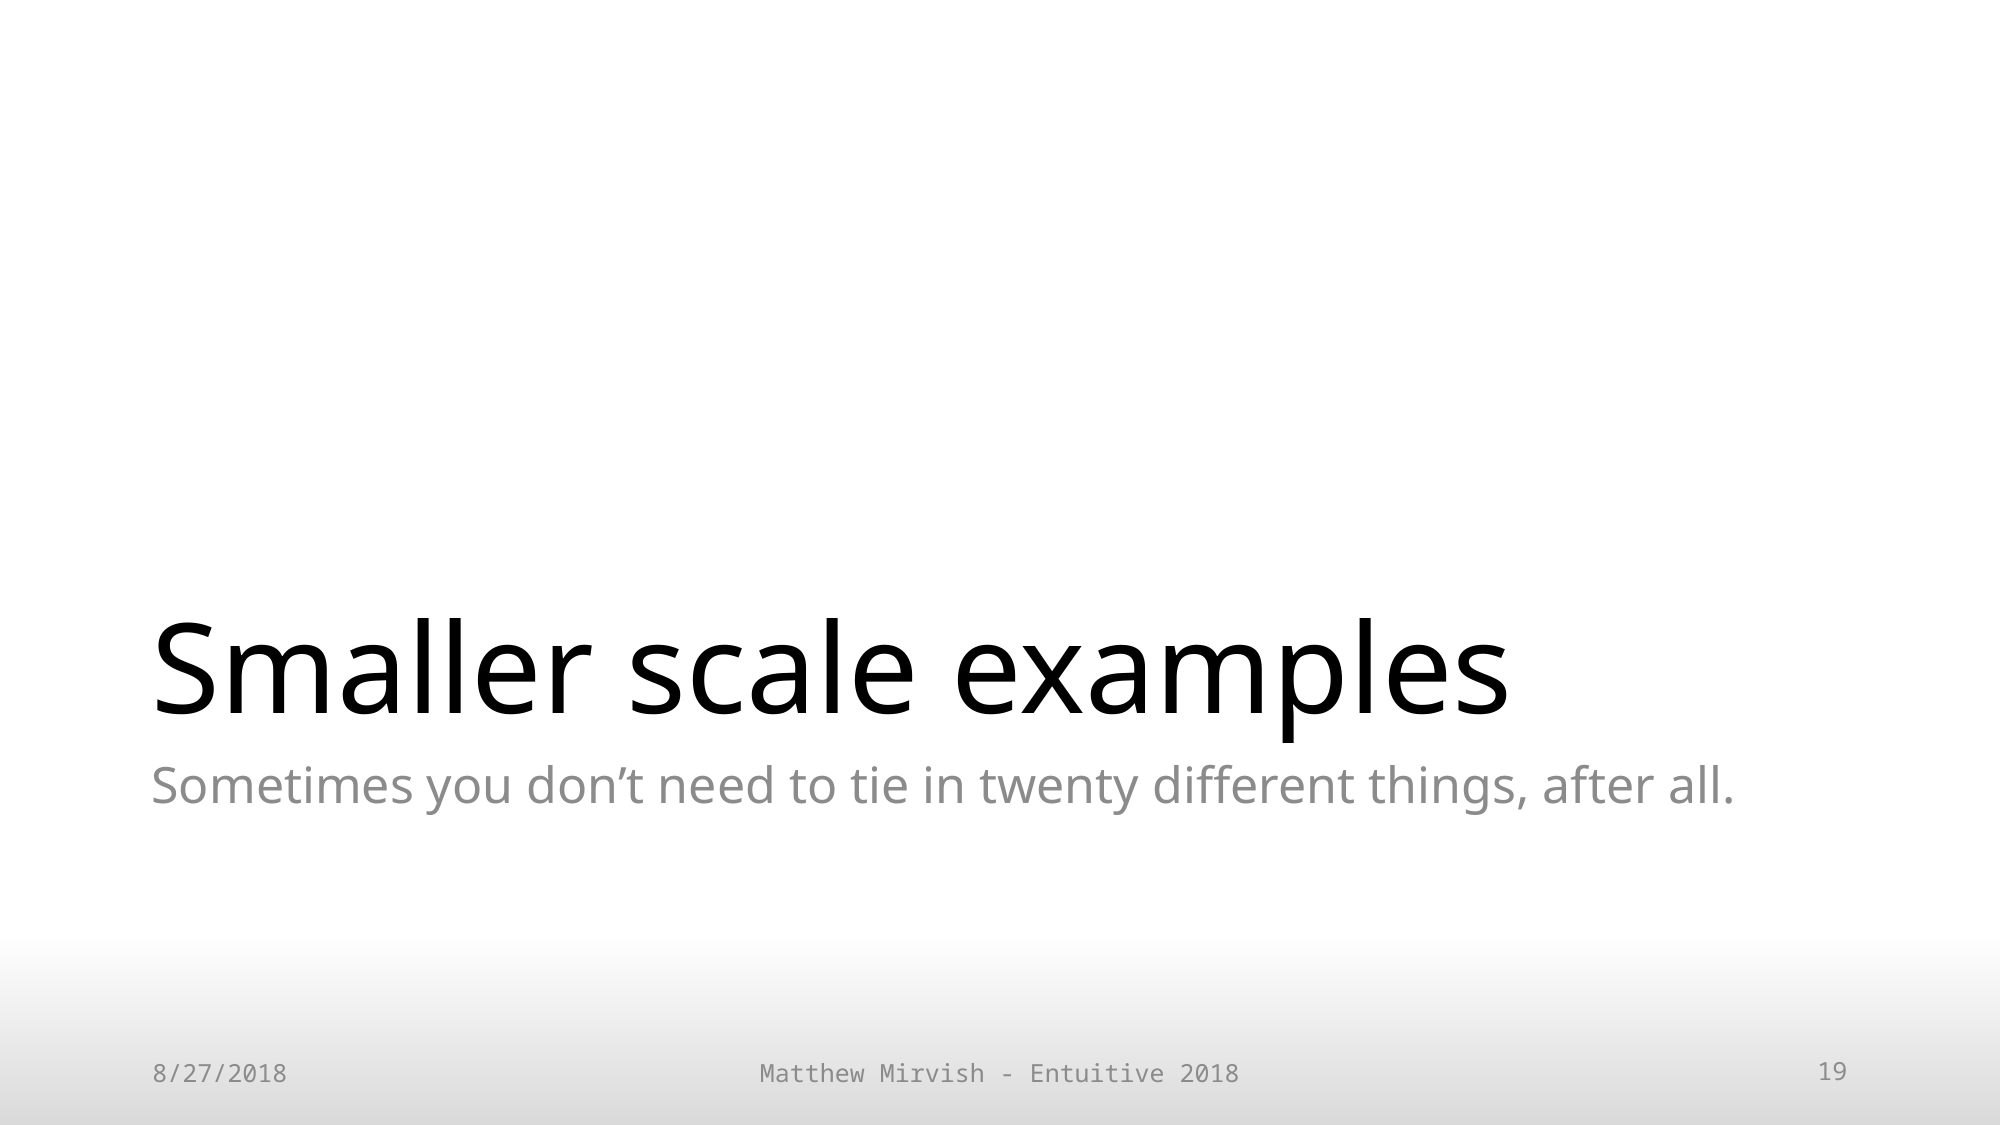

# Smaller scale examples
Sometimes you don’t need to tie in twenty different things, after all.
8/27/2018
Matthew Mirvish - Entuitive 2018